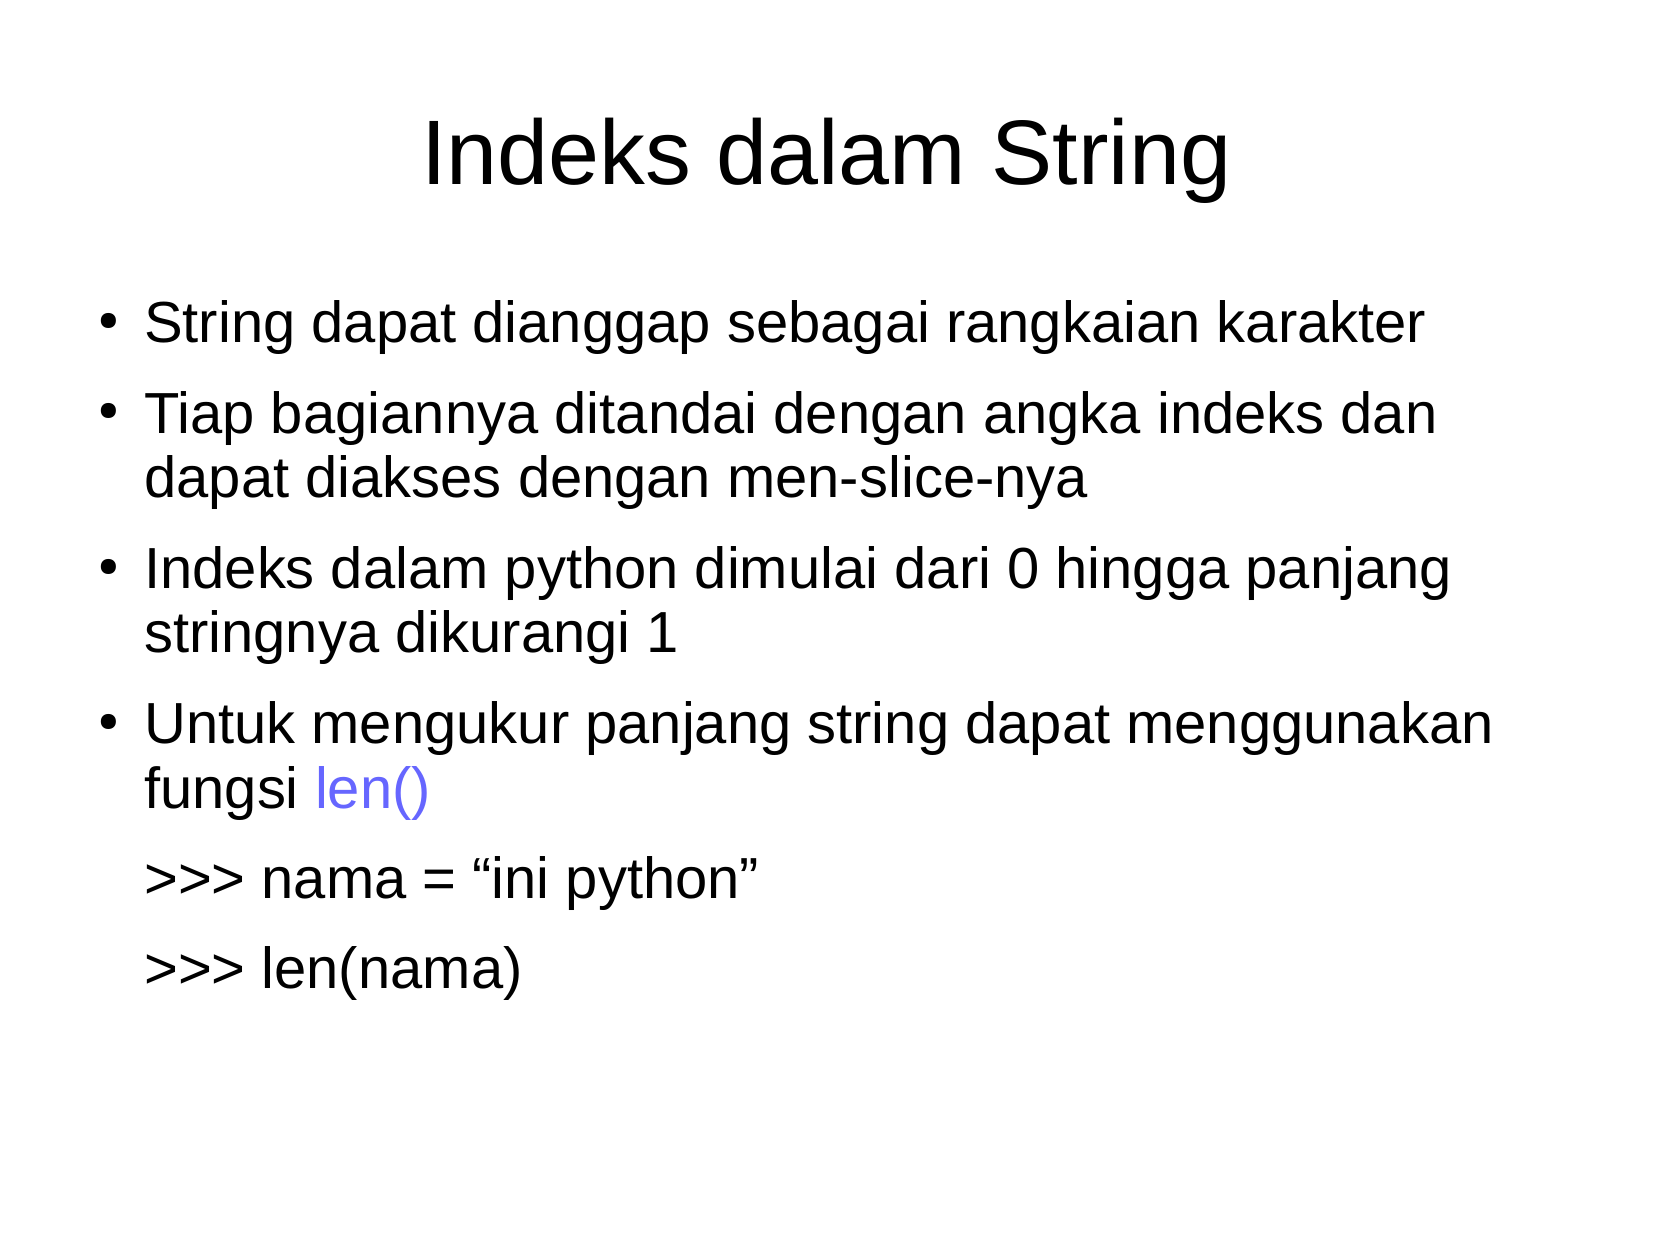

# Indeks dalam String
String dapat dianggap sebagai rangkaian karakter
Tiap bagiannya ditandai dengan angka indeks dan dapat diakses dengan men-slice-nya
Indeks dalam python dimulai dari 0 hingga panjang stringnya dikurangi 1
Untuk mengukur panjang string dapat menggunakan fungsi len()
>>> nama = “ini python”
>>> len(nama)